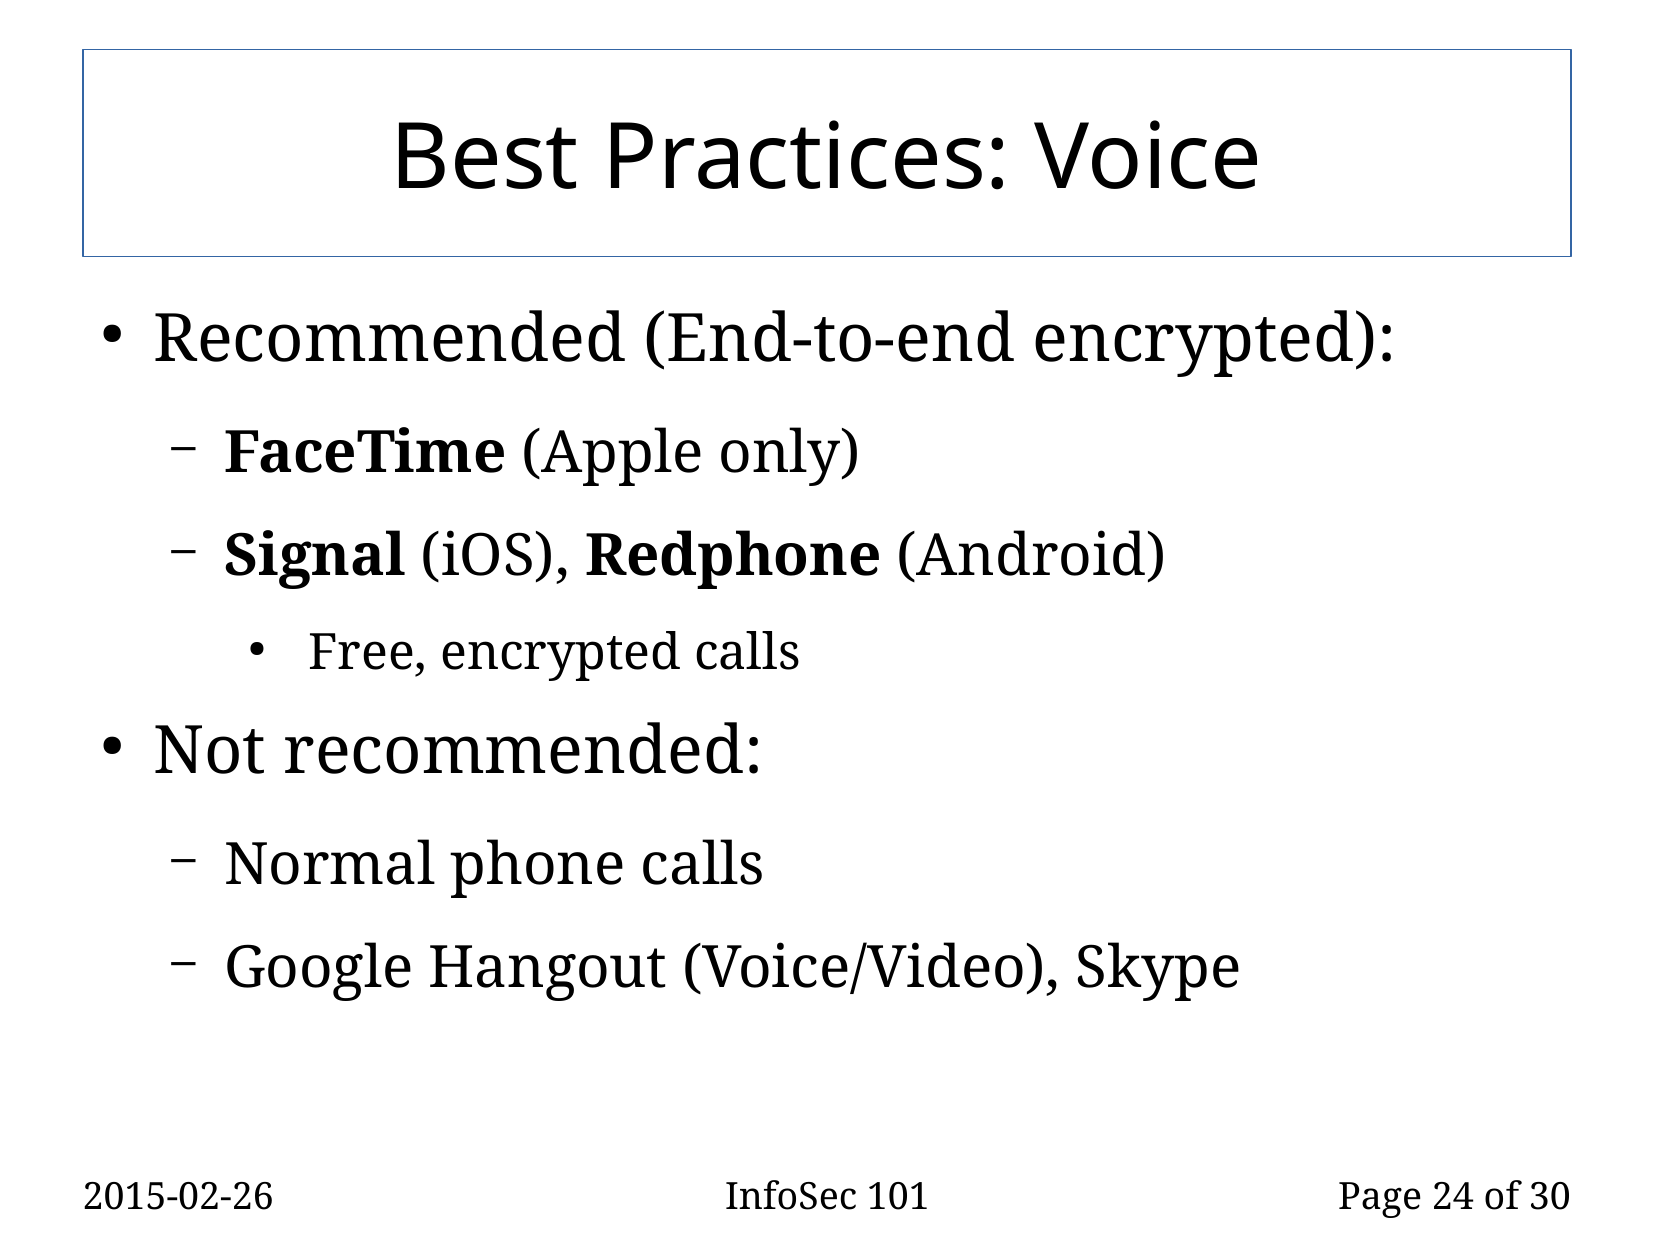

# Best Practices: Voice
Recommended (End-to-end encrypted):
FaceTime (Apple only)
Signal (iOS), Redphone (Android)
 Free, encrypted calls
Not recommended:
Normal phone calls
Google Hangout (Voice/Video), Skype
2015-02-26
InfoSec 101
24